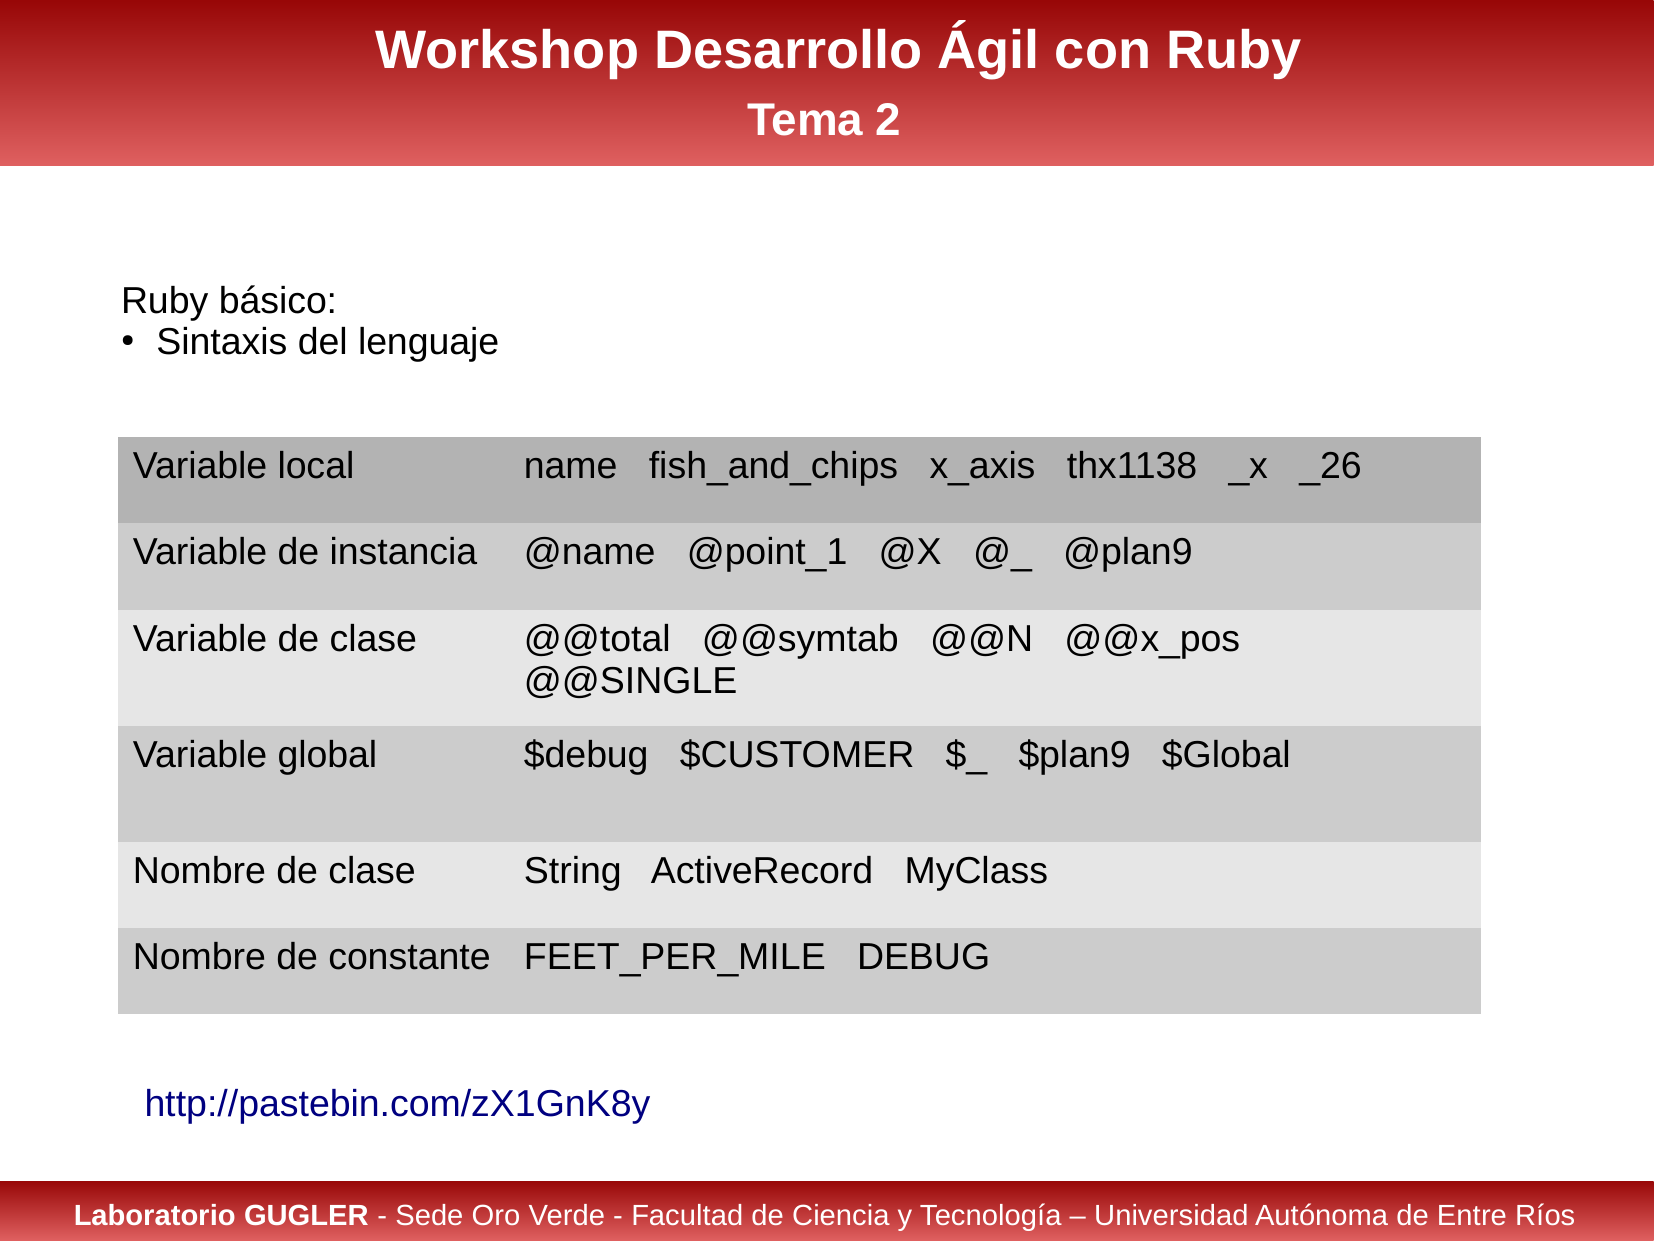

Workshop Desarrollo Ágil con Ruby
Tema 2
Ruby básico:
Sintaxis del lenguaje
| Variable local | name fish\_and\_chips x\_axis thx1138 \_x \_26 |
| --- | --- |
| Variable de instancia | @name @point\_1 @X @\_ @plan9 |
| Variable de clase | @@total @@symtab @@N @@x\_pos @@SINGLE |
| Variable global | $debug $CUSTOMER $\_ $plan9 $Global |
| Nombre de clase | String ActiveRecord MyClass |
| Nombre de constante | FEET\_PER\_MILE DEBUG |
http://pastebin.com/zX1GnK8y
Laboratorio GUGLER - Sede Oro Verde - Facultad de Ciencia y Tecnología – Universidad Autónoma de Entre Ríos